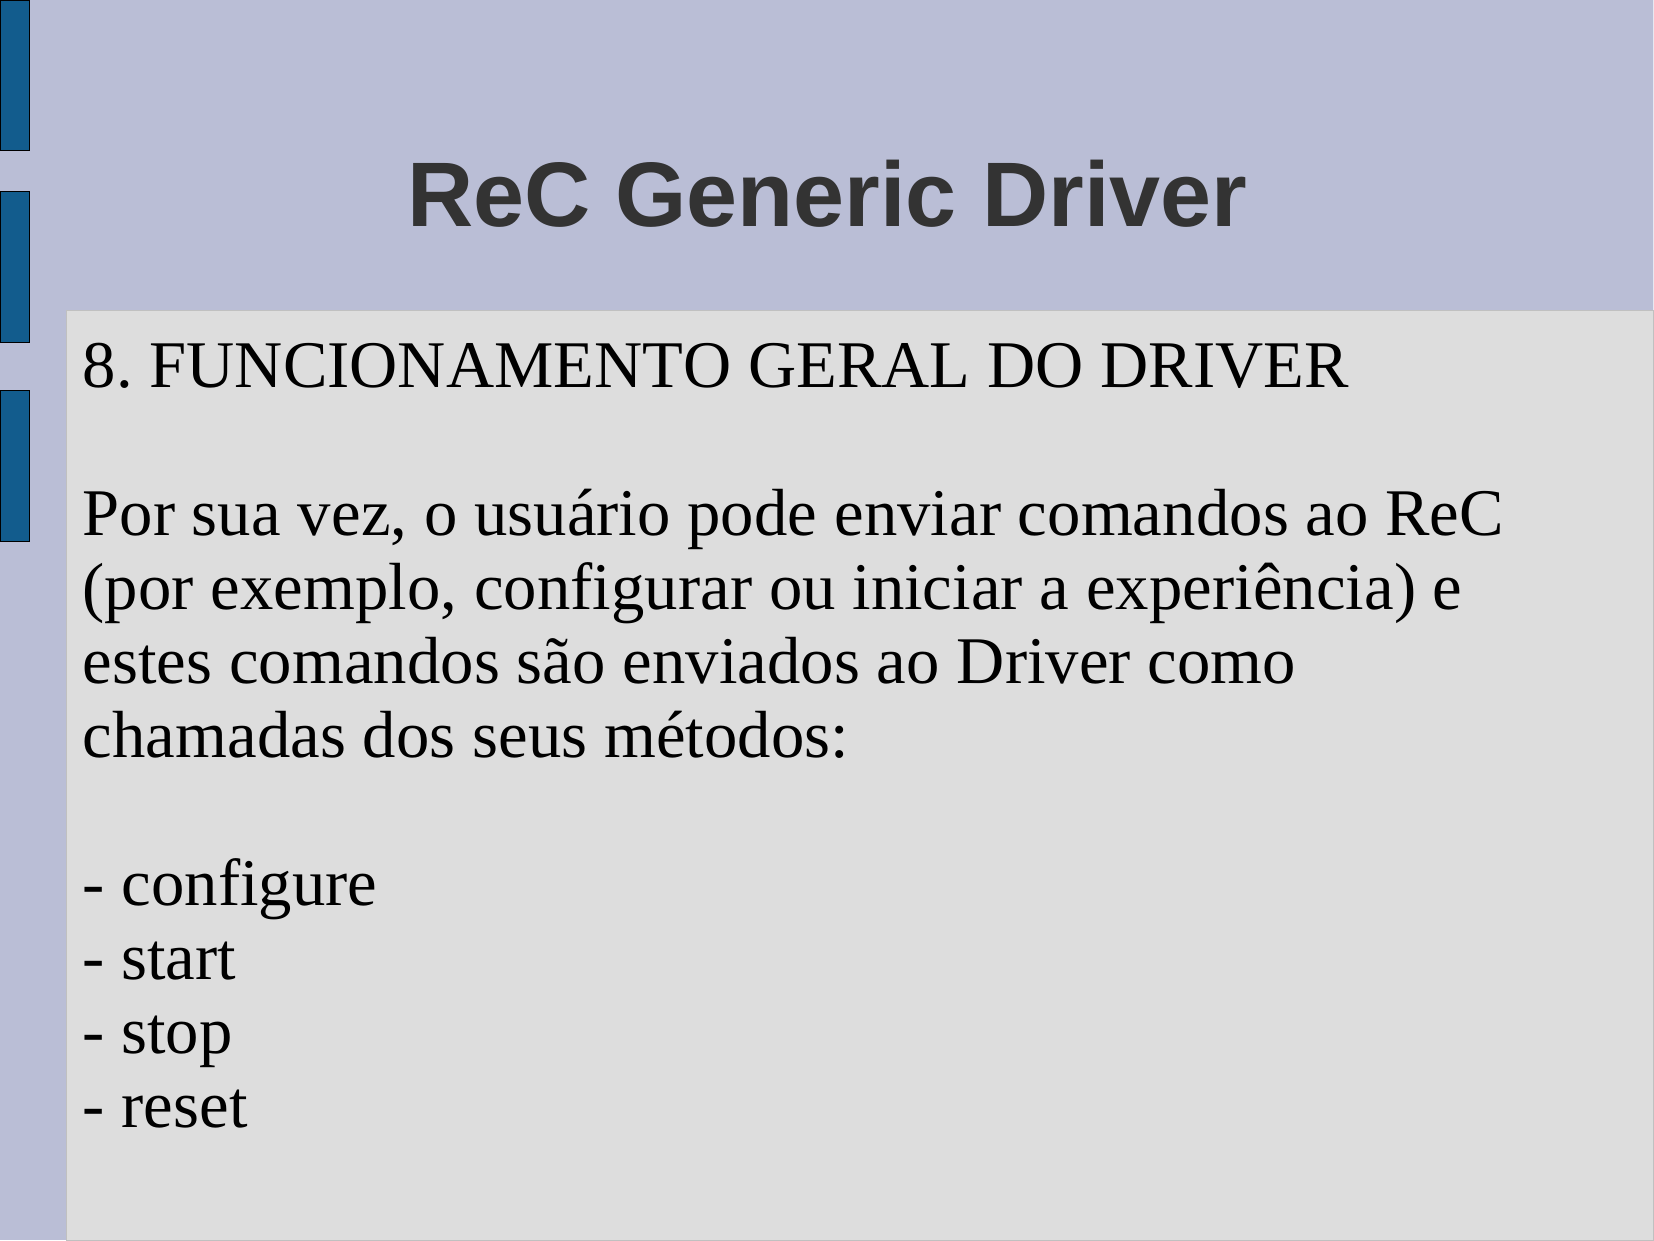

# ReC Generic Driver
8. FUNCIONAMENTO GERAL DO DRIVER
Por sua vez, o usuário pode enviar comandos ao ReC (por exemplo, configurar ou iniciar a experiência) e estes comandos são enviados ao Driver como chamadas dos seus métodos:
- configure
- start
- stop
- reset